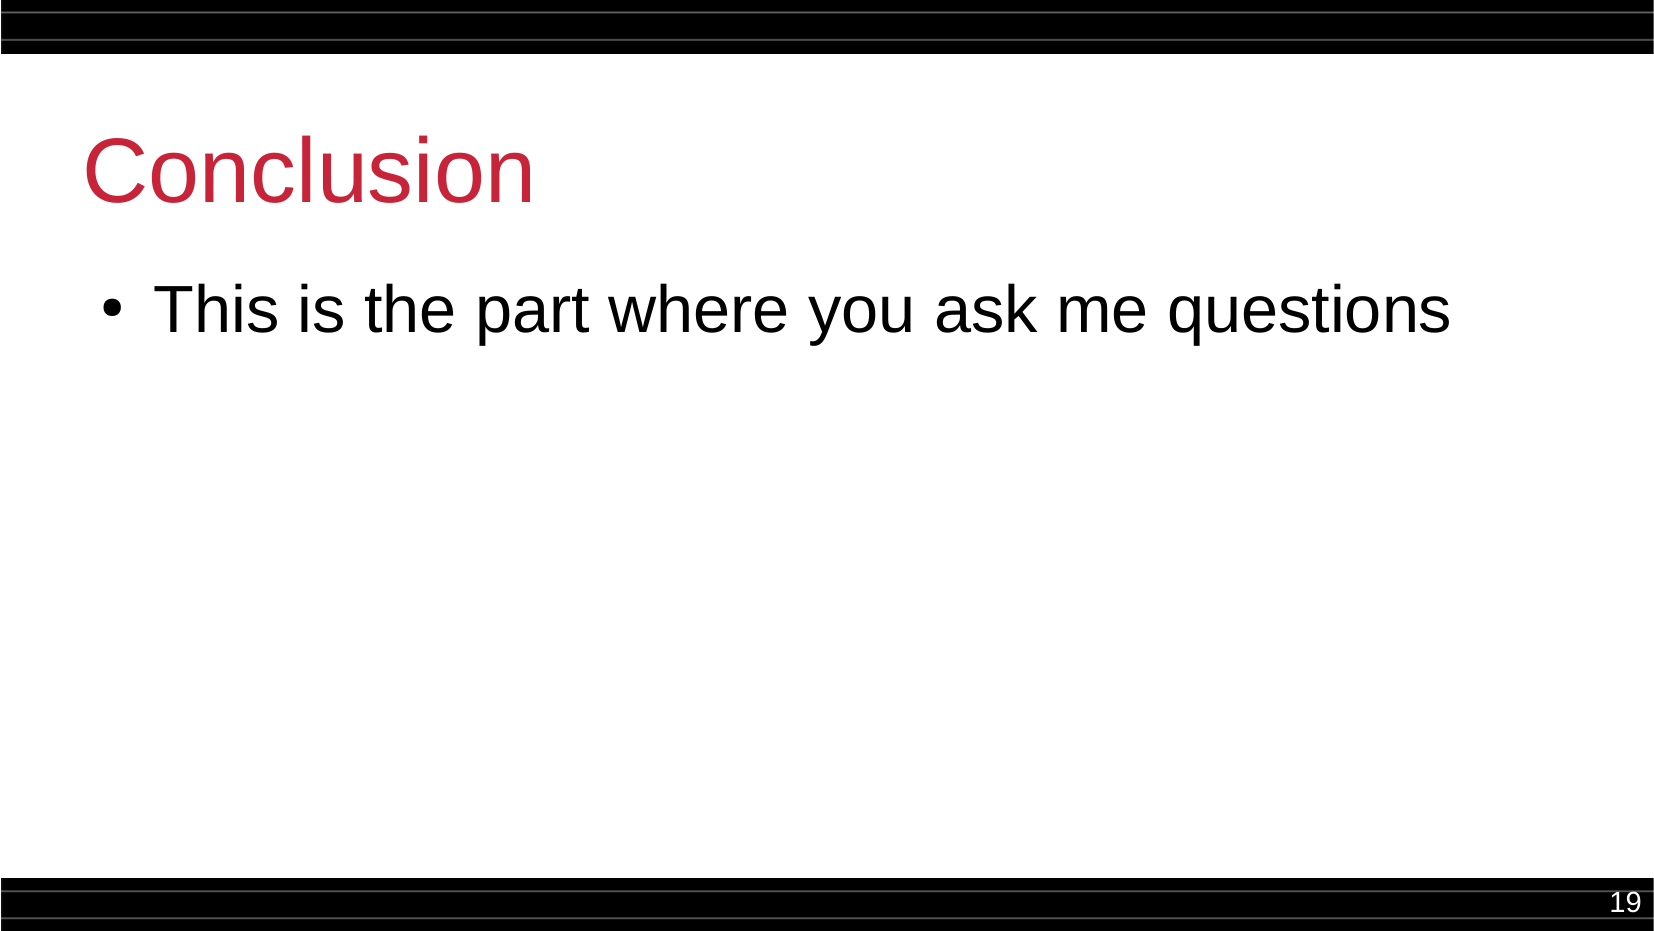

# Conclusion
This is the part where you ask me questions